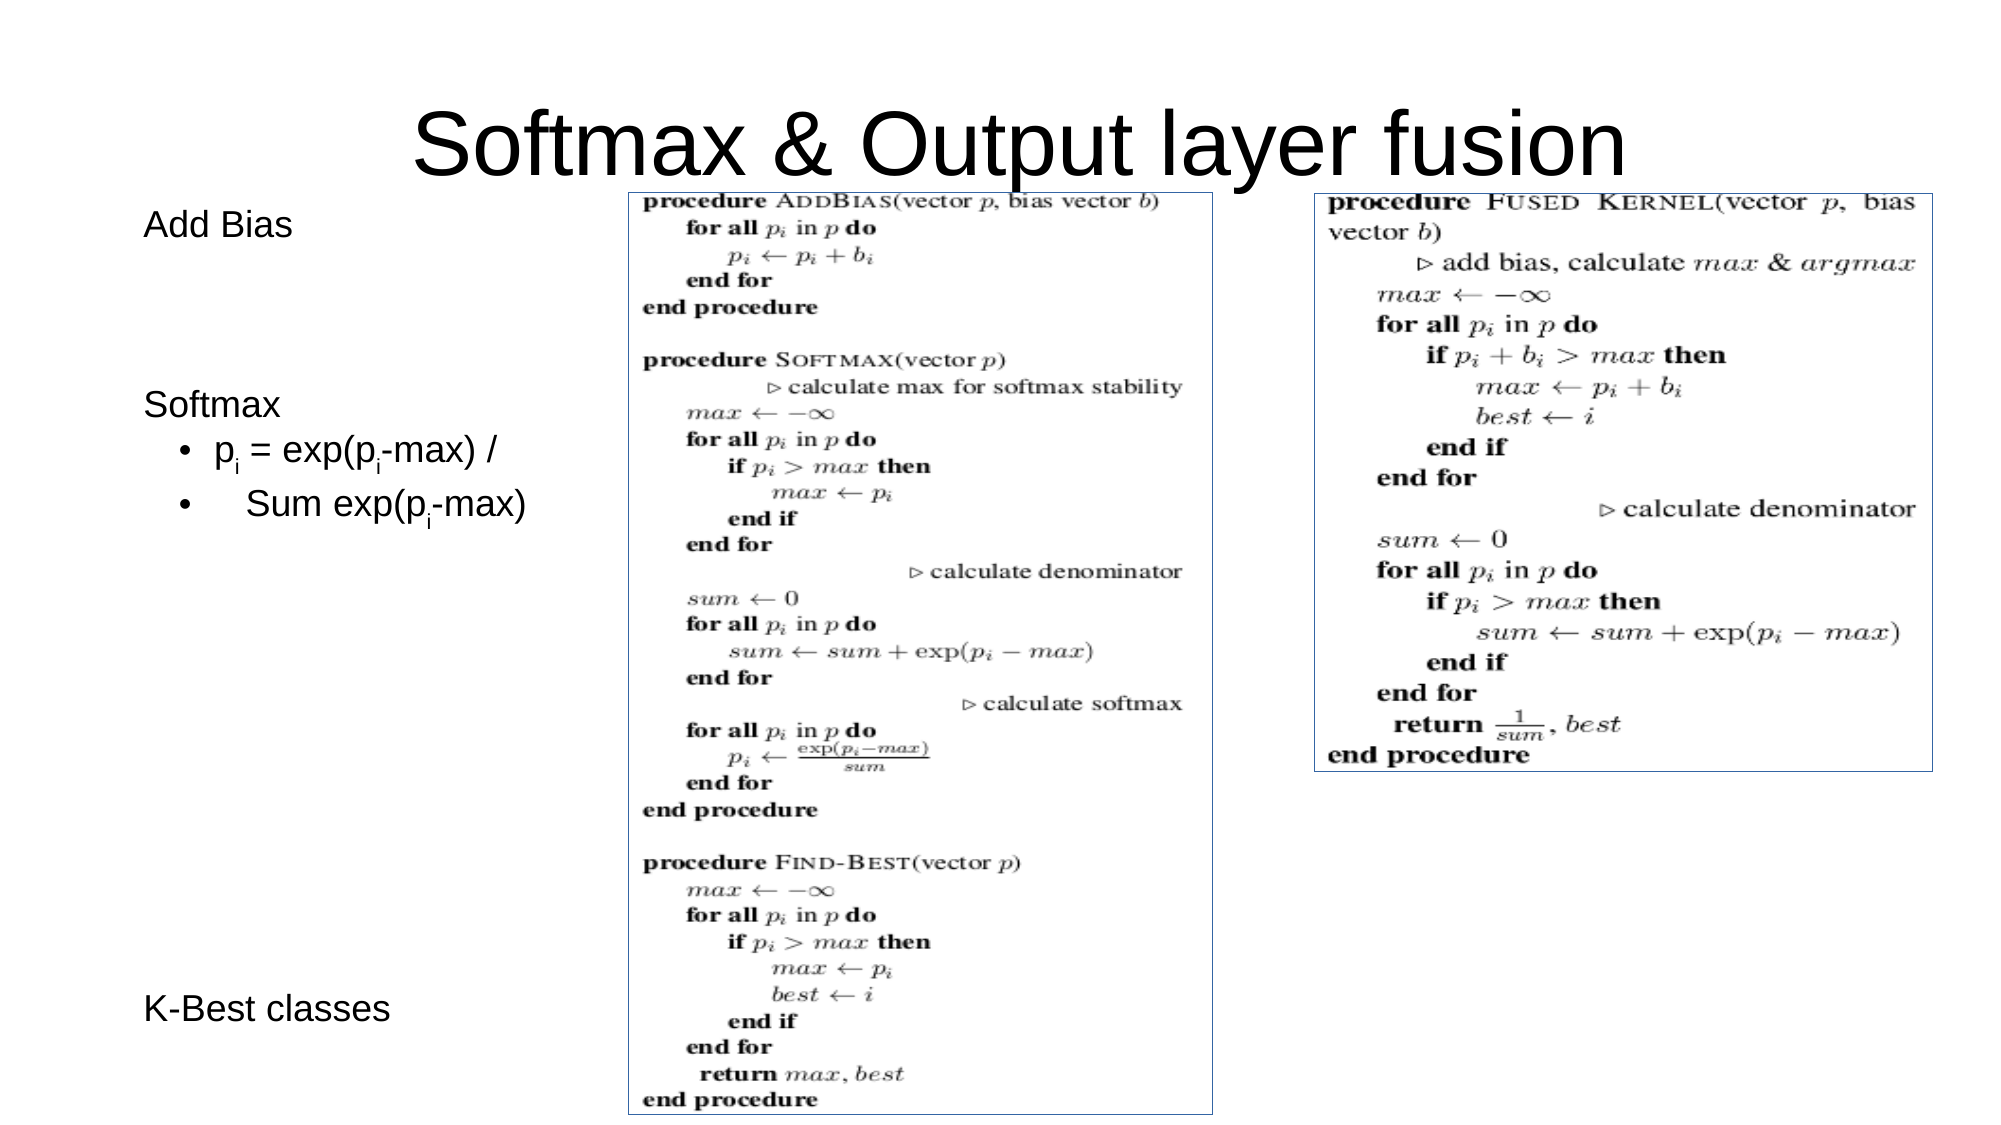

Softmax & Output layer fusion
Add Bias
Softmax
pi = exp(pi-max) /
 Sum exp(pi-max)
K-Best classes